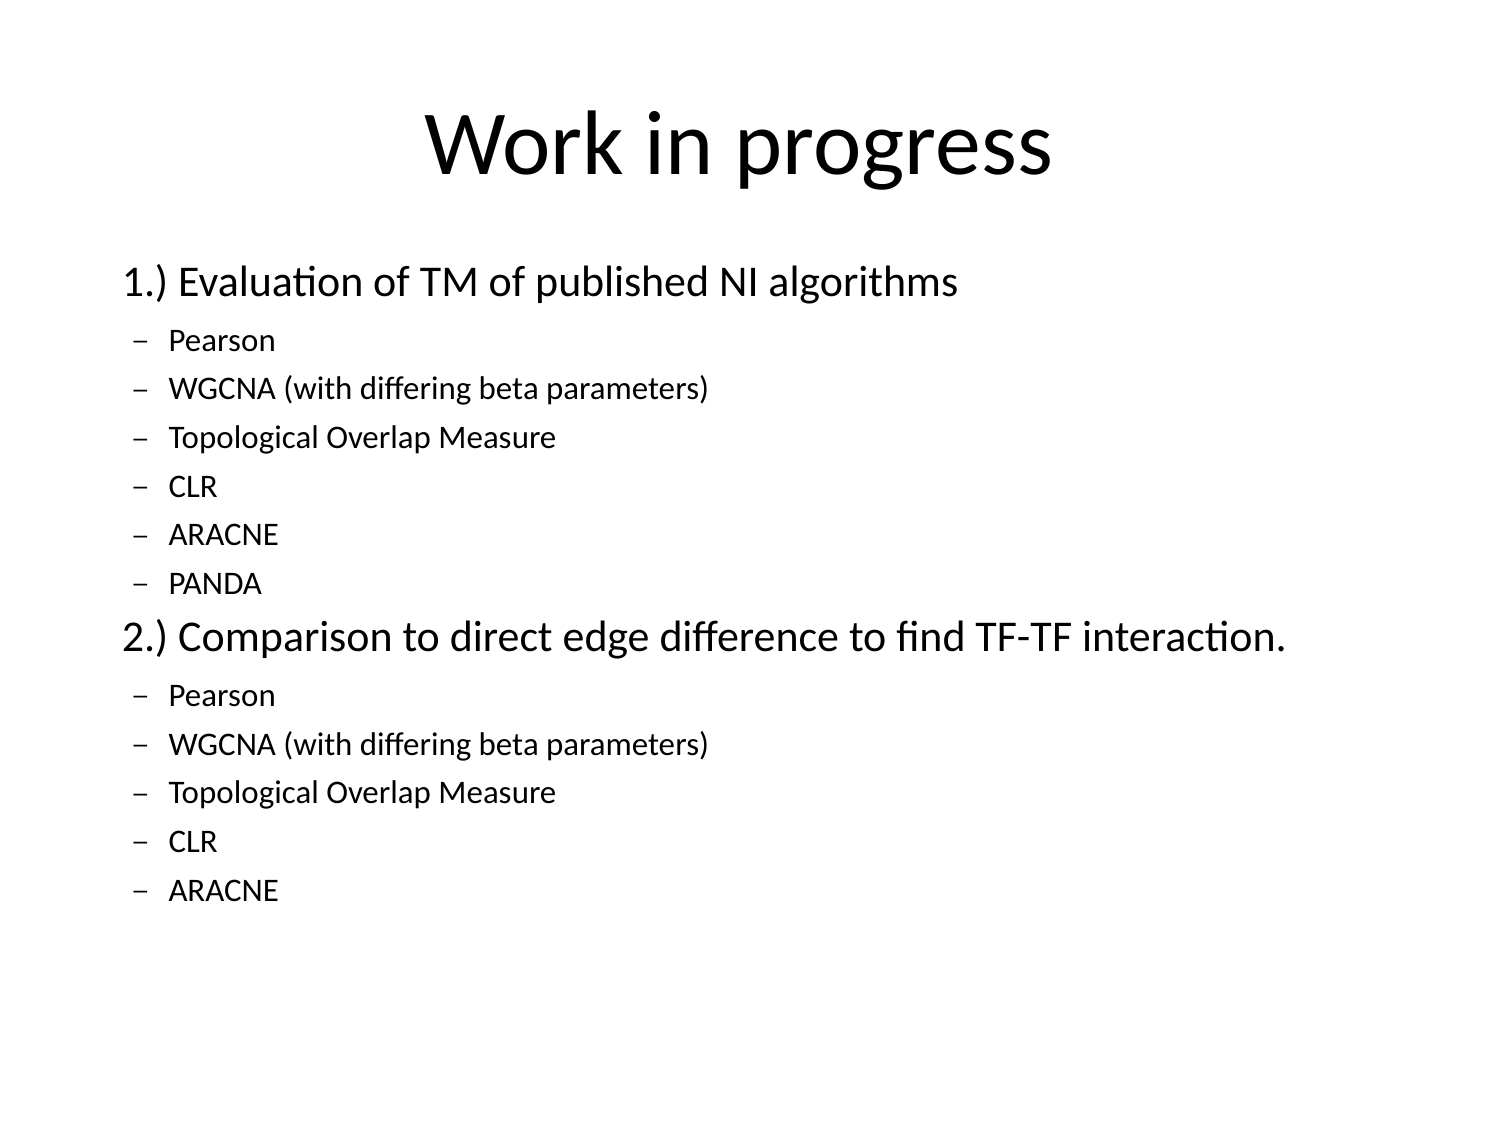

# Work in progress
1.) Evaluation of TM of published NI algorithms
Pearson
WGCNA (with differing beta parameters)
Topological Overlap Measure
CLR
ARACNE
PANDA
2.) Comparison to direct edge difference to find TF-TF interaction.
Pearson
WGCNA (with differing beta parameters)
Topological Overlap Measure
CLR
ARACNE